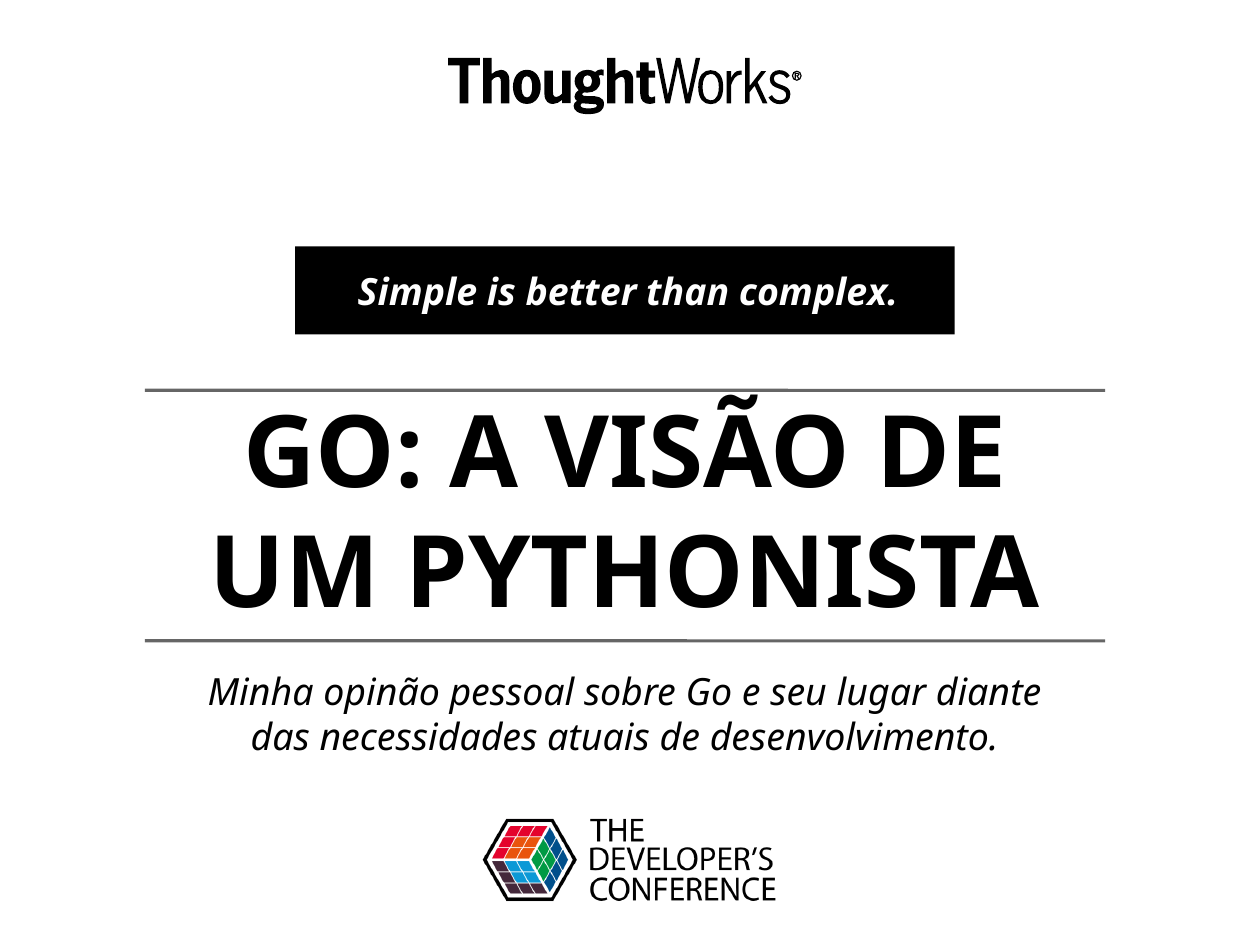

Simple is better than complex.
# GO: A VISÃO DE UM PYTHONISTA
Minha opinão pessoal sobre Go e seu lugar diante das necessidades atuais de desenvolvimento.